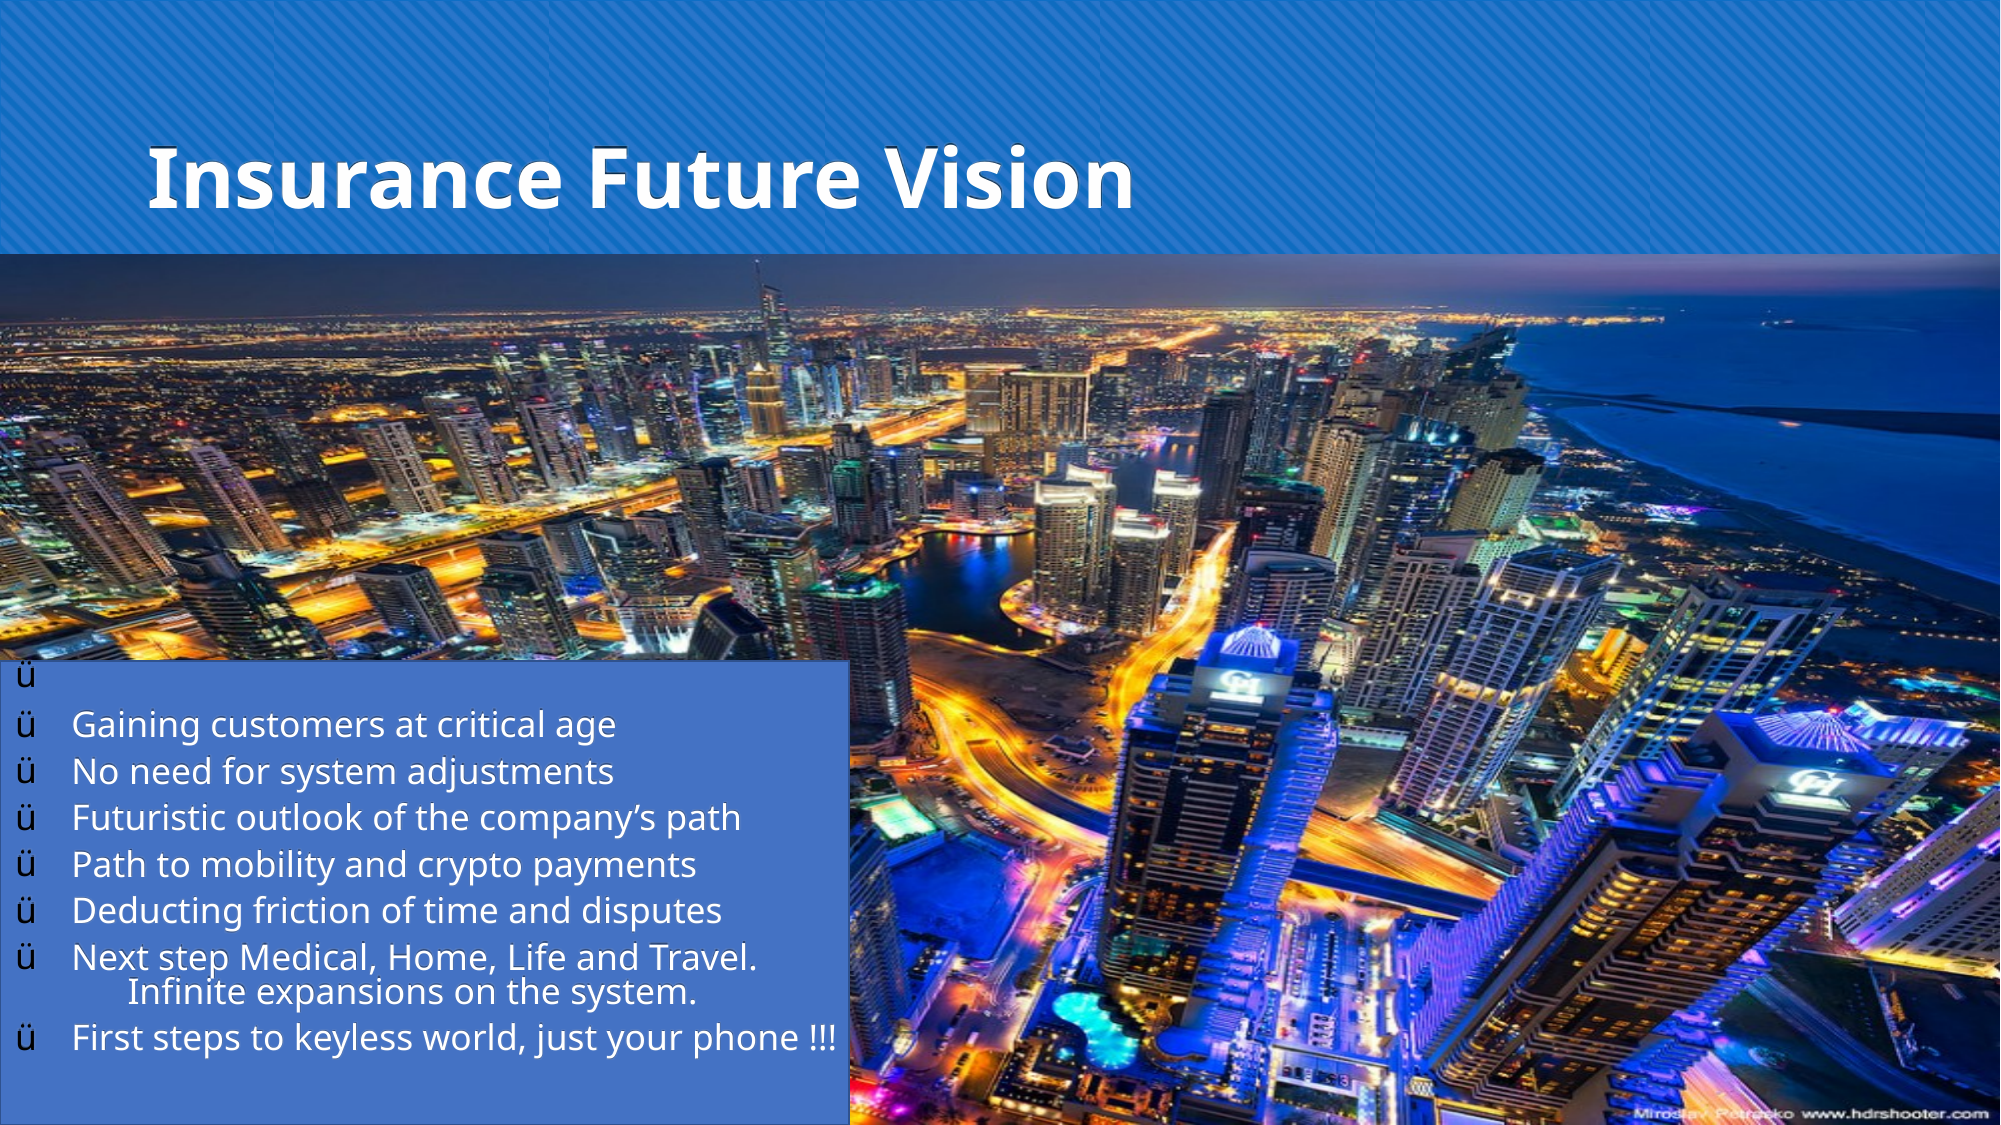

# Insurance Future Vision
Gaining customers at critical age
No need for system adjustments
Futuristic outlook of the company’s path
Path to mobility and crypto payments
Deducting friction of time and disputes
Next step Medical, Home, Life and Travel. Infinite expansions on the system.
First steps to keyless world, just your phone !!!